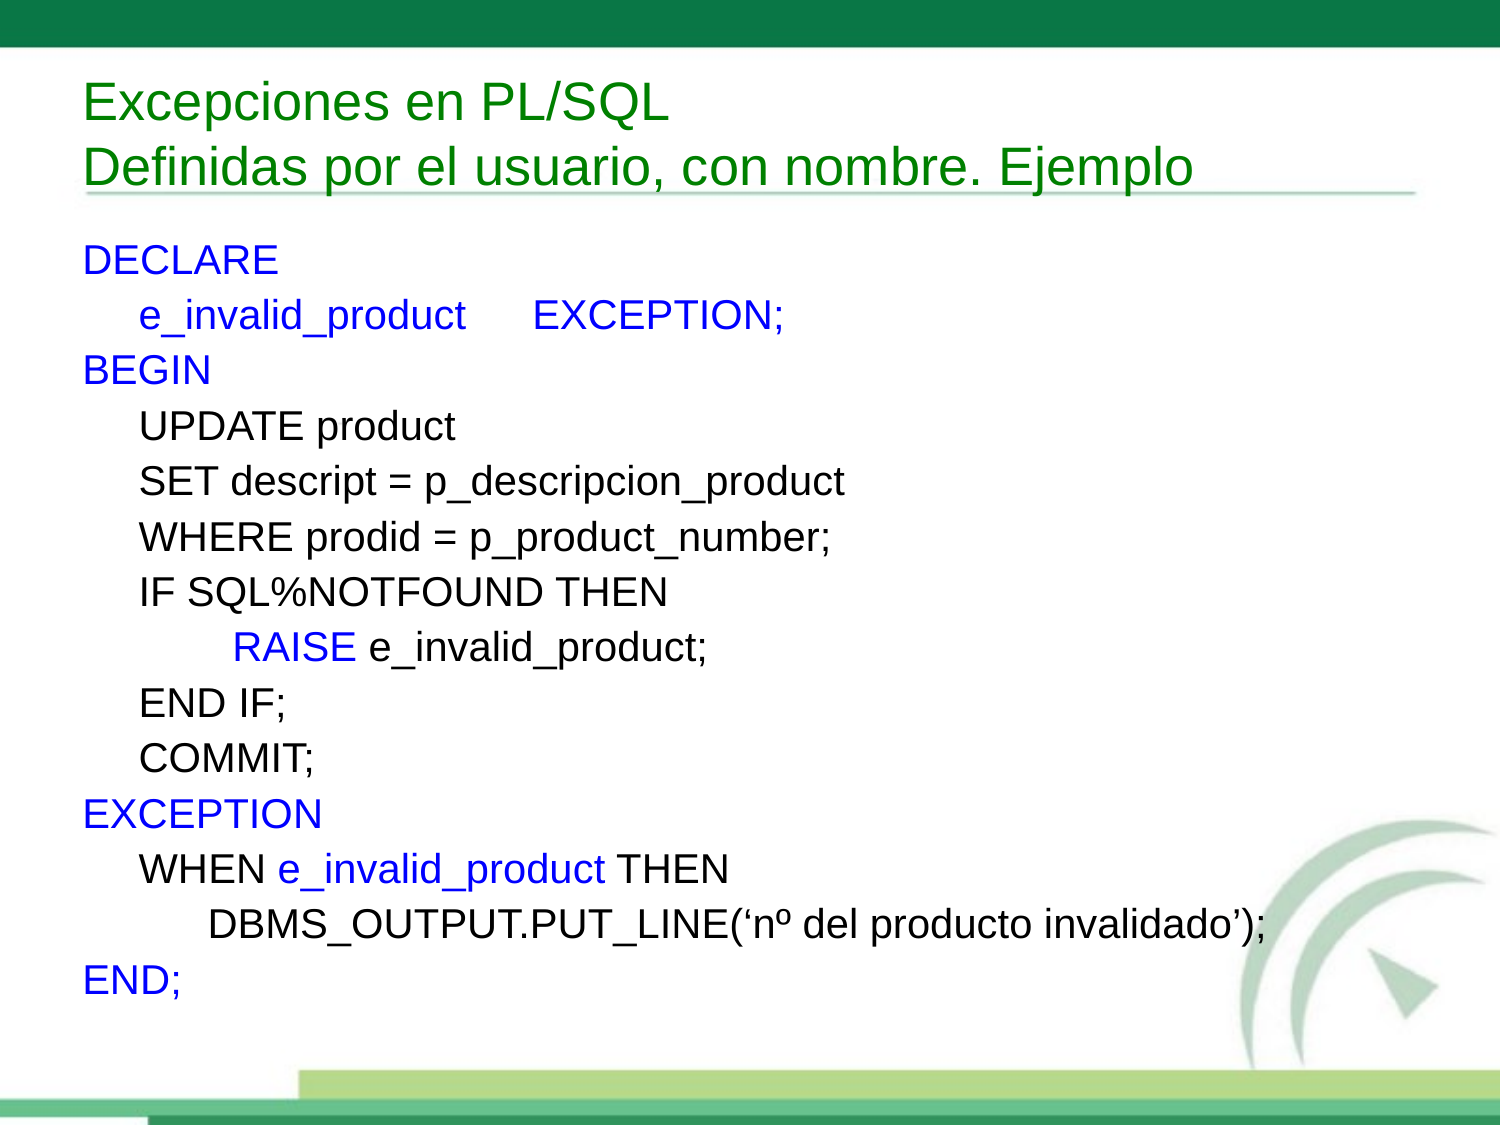

# Excepciones en PL/SQL Definidas por el usuario, con nombre. Ejemplo
DECLARE
	e_invalid_product	EXCEPTION;
BEGIN
	UPDATE product
	SET descript = p_descripcion_product
	WHERE prodid = p_product_number;
	IF SQL%NOTFOUND THEN
		RAISE e_invalid_product;
	END IF;
	COMMIT;
EXCEPTION
	WHEN e_invalid_product THEN
	 DBMS_OUTPUT.PUT_LINE(‘nº del producto invalidado’);
END;